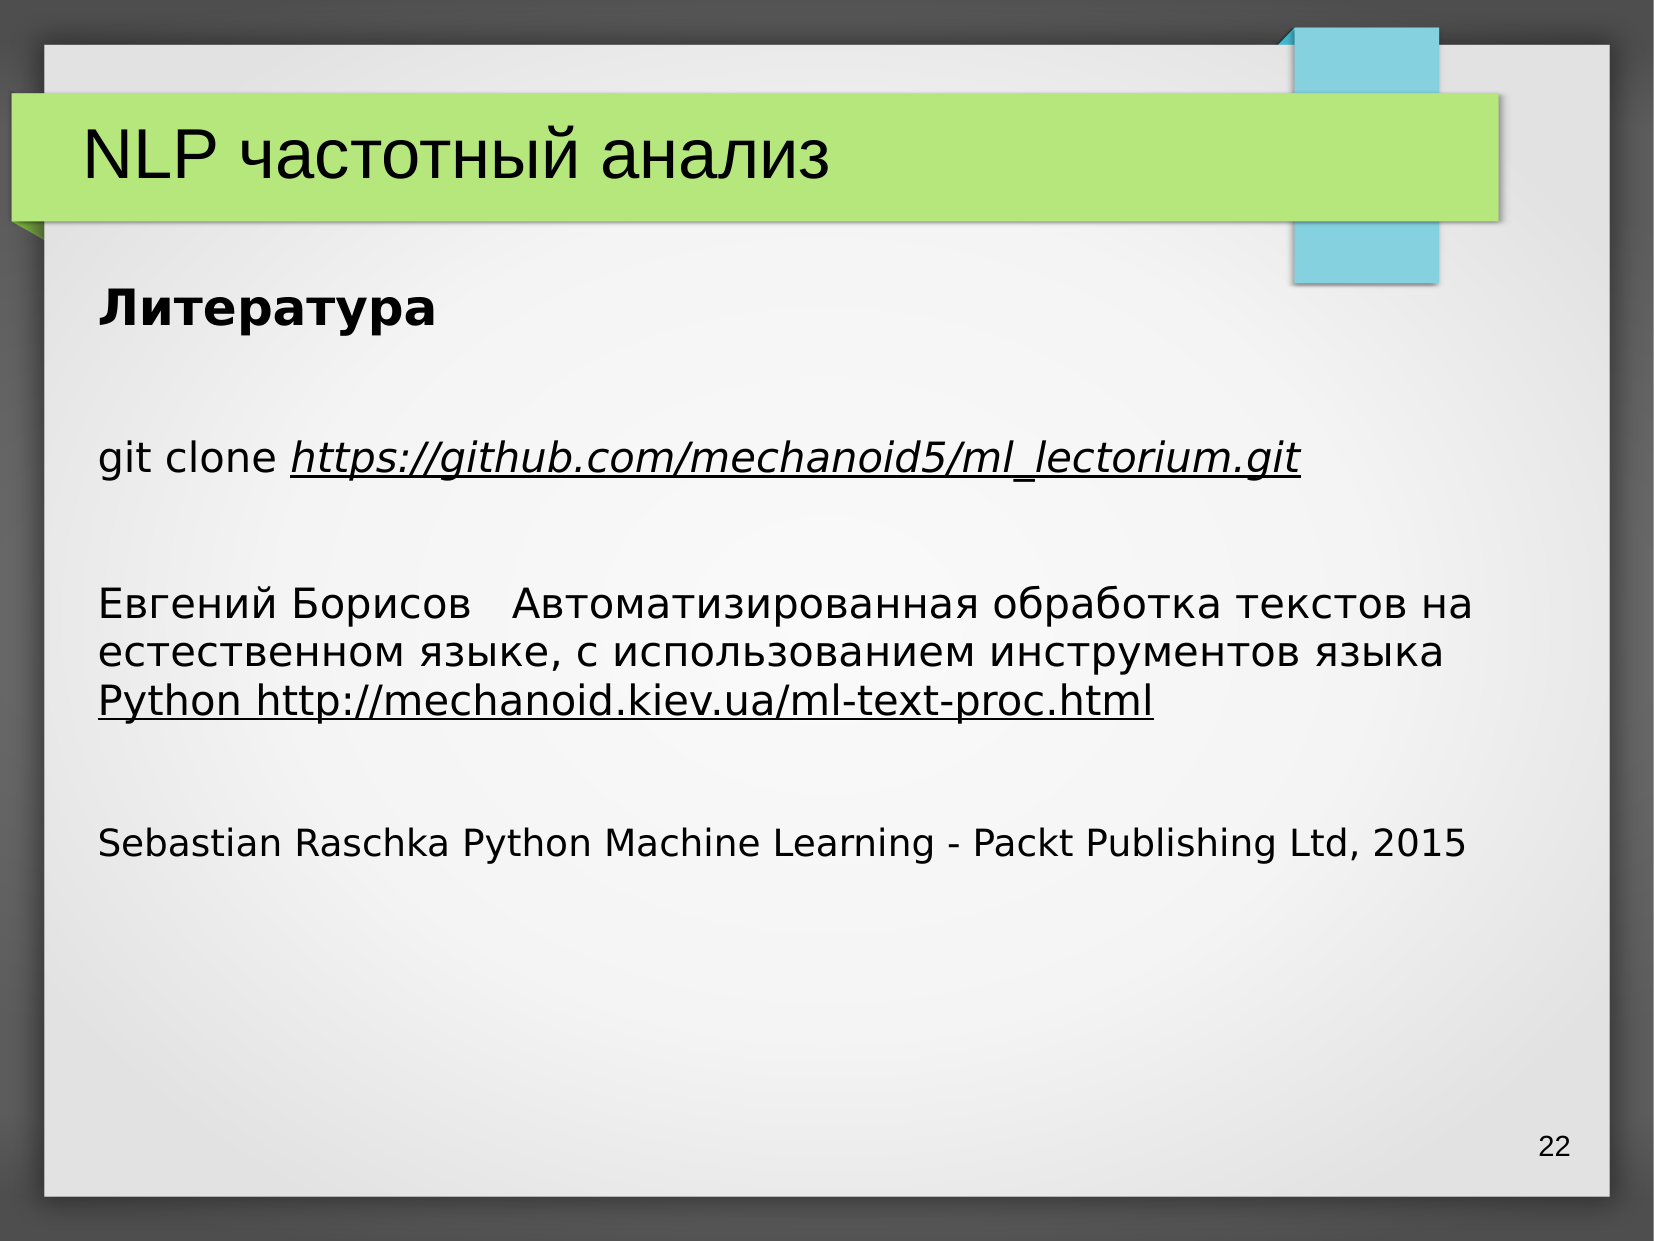

# NLP частотный анализ
Литература
git clone https://github.com/mechanoid5/ml_lectorium.git
Евгений Борисов Автоматизированная обработка текстов на естественном языке, с использованием инструментов языка Python http://mechanoid.kiev.ua/ml-text-proc.html
Sebastian Raschka Python Machine Learning - Packt Publishing Ltd, 2015
22